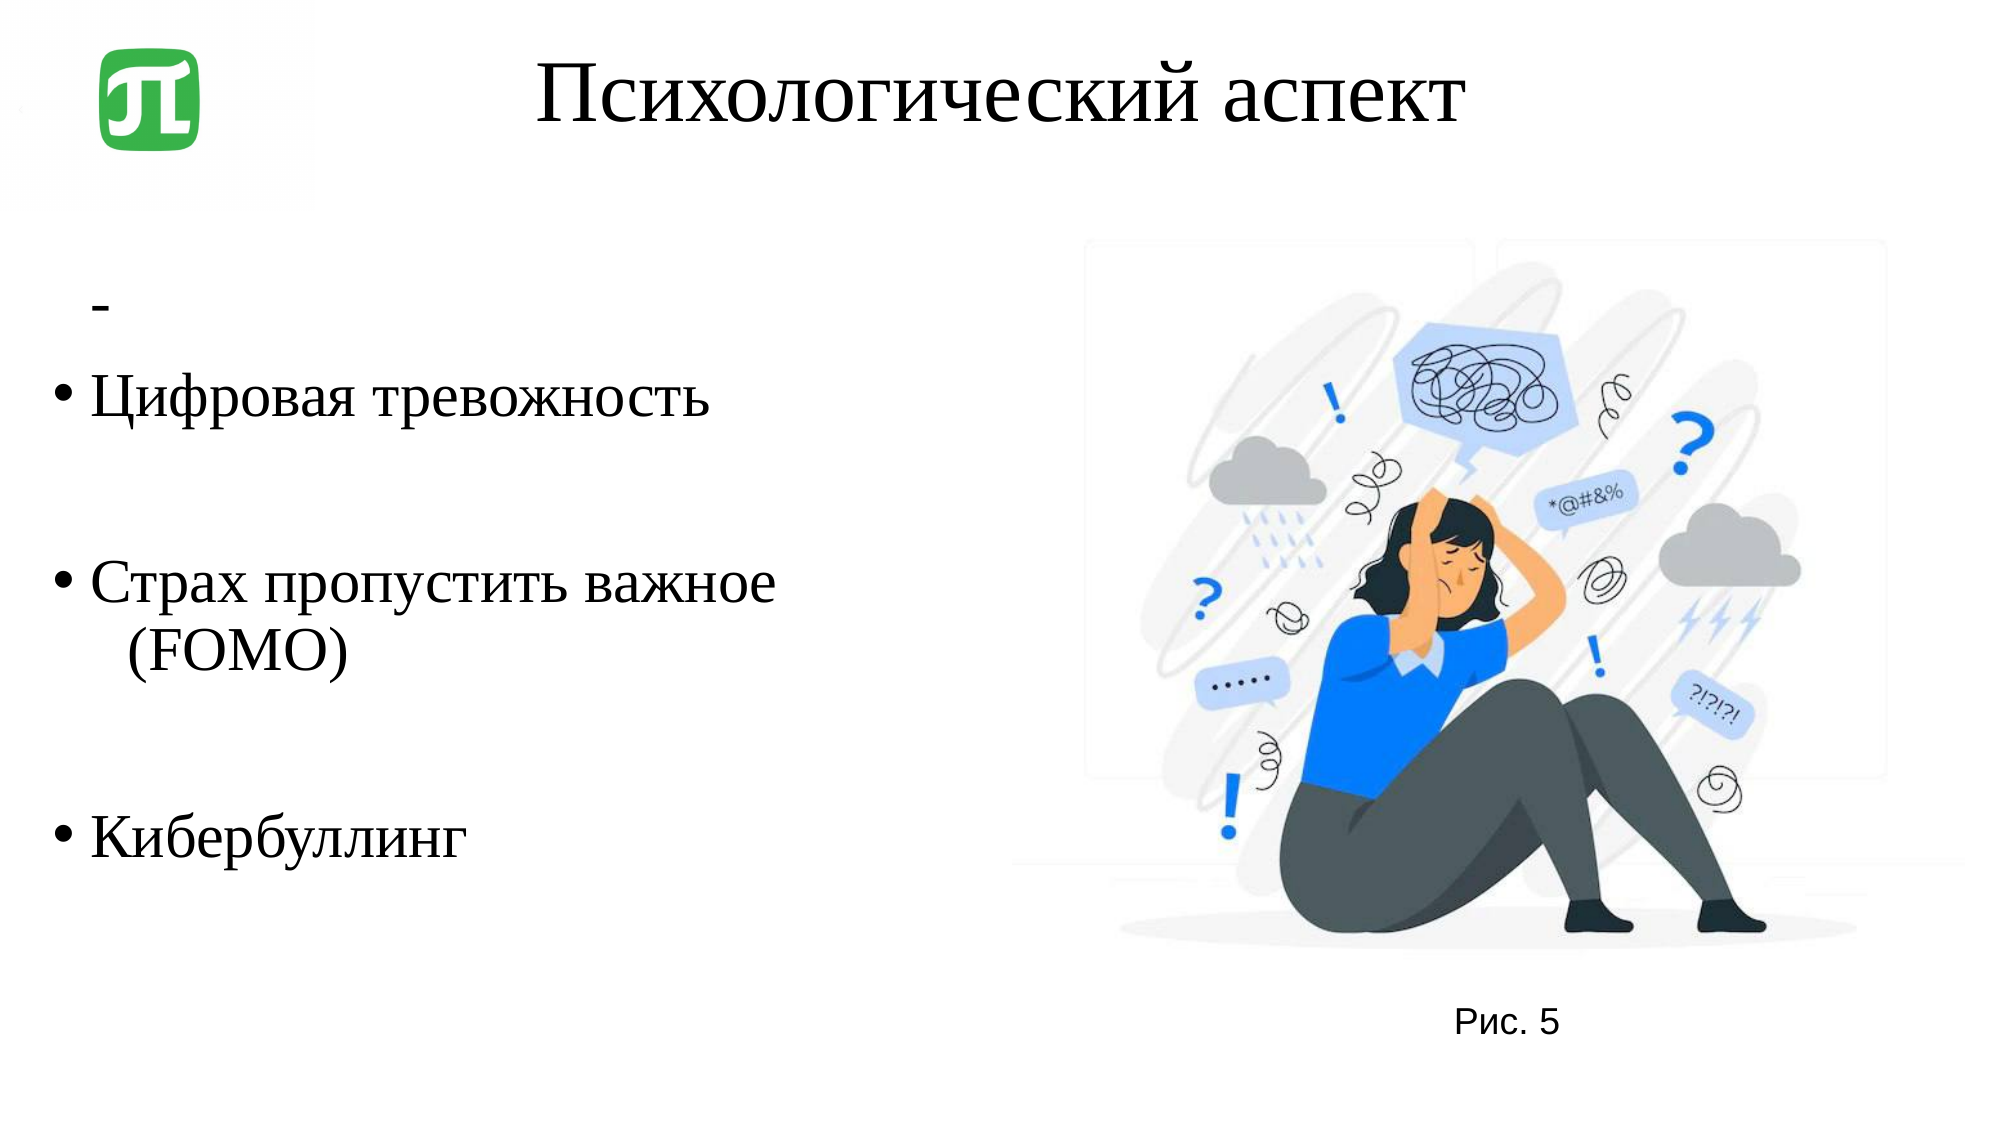

# Психологический аспект
-
Цифровая тревожность
Страх пропустить важное (FOMO)
Кибербуллинг
Рис. 5